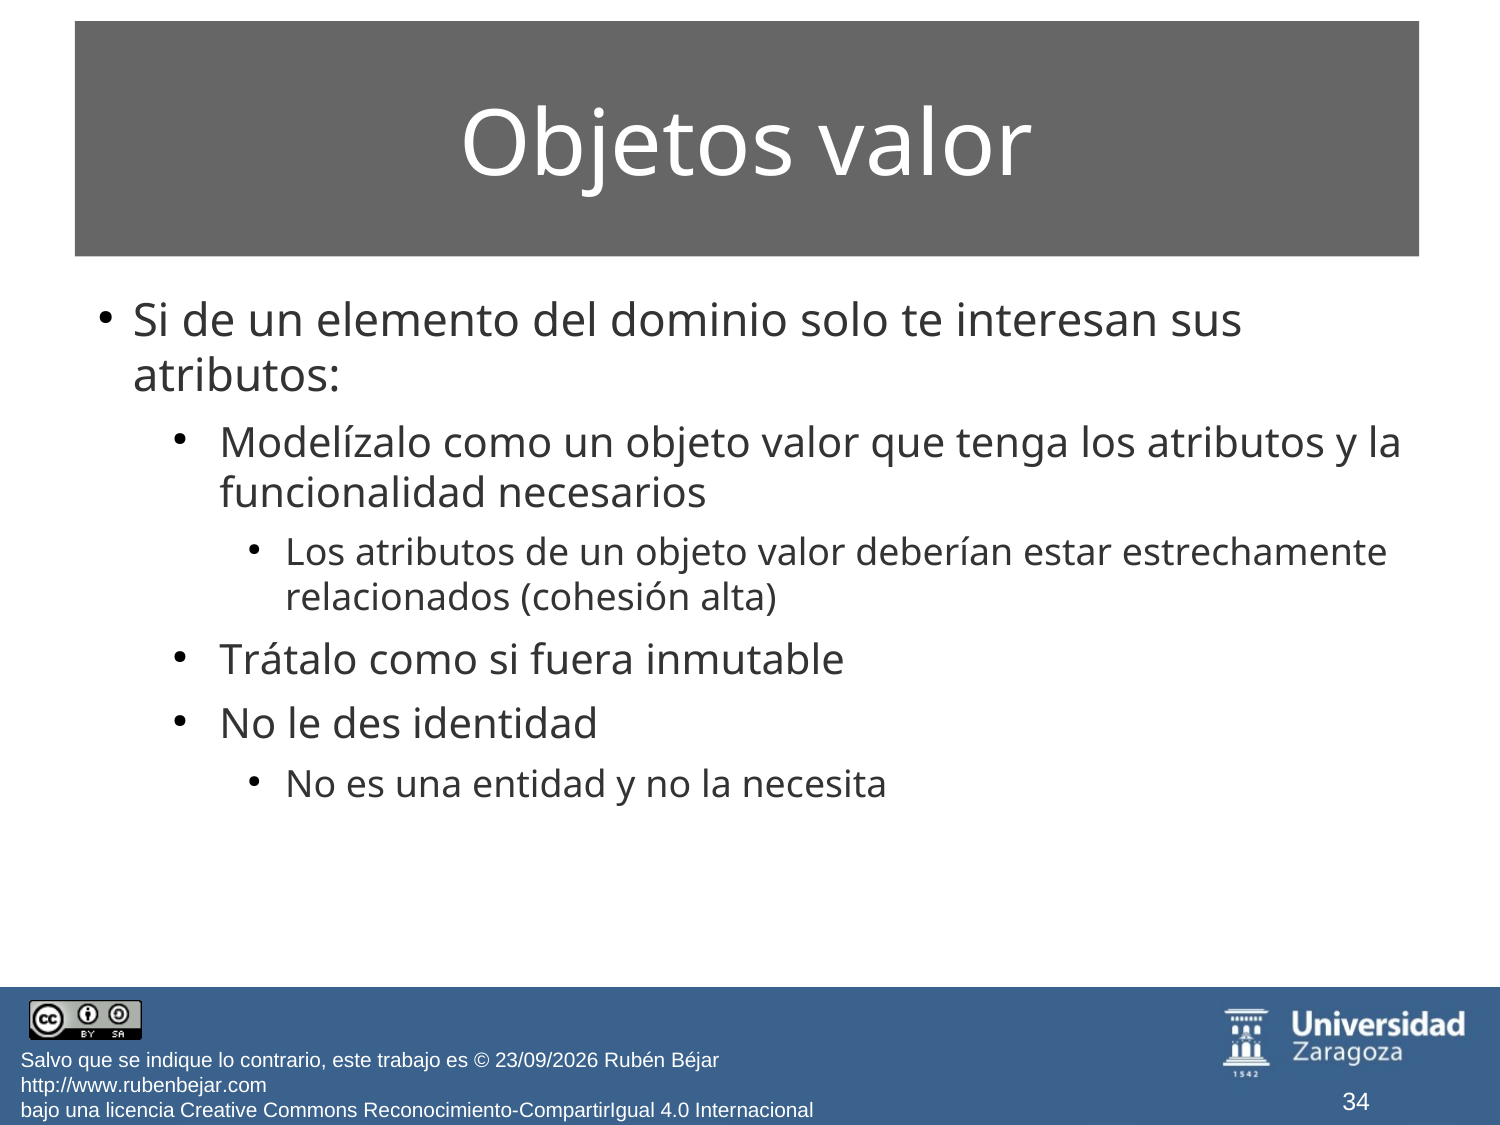

# Objetos valor
Si de un elemento del dominio solo te interesan sus atributos:
Modelízalo como un objeto valor que tenga los atributos y la funcionalidad necesarios
Los atributos de un objeto valor deberían estar estrechamente relacionados (cohesión alta)
Trátalo como si fuera inmutable
No le des identidad
No es una entidad y no la necesita